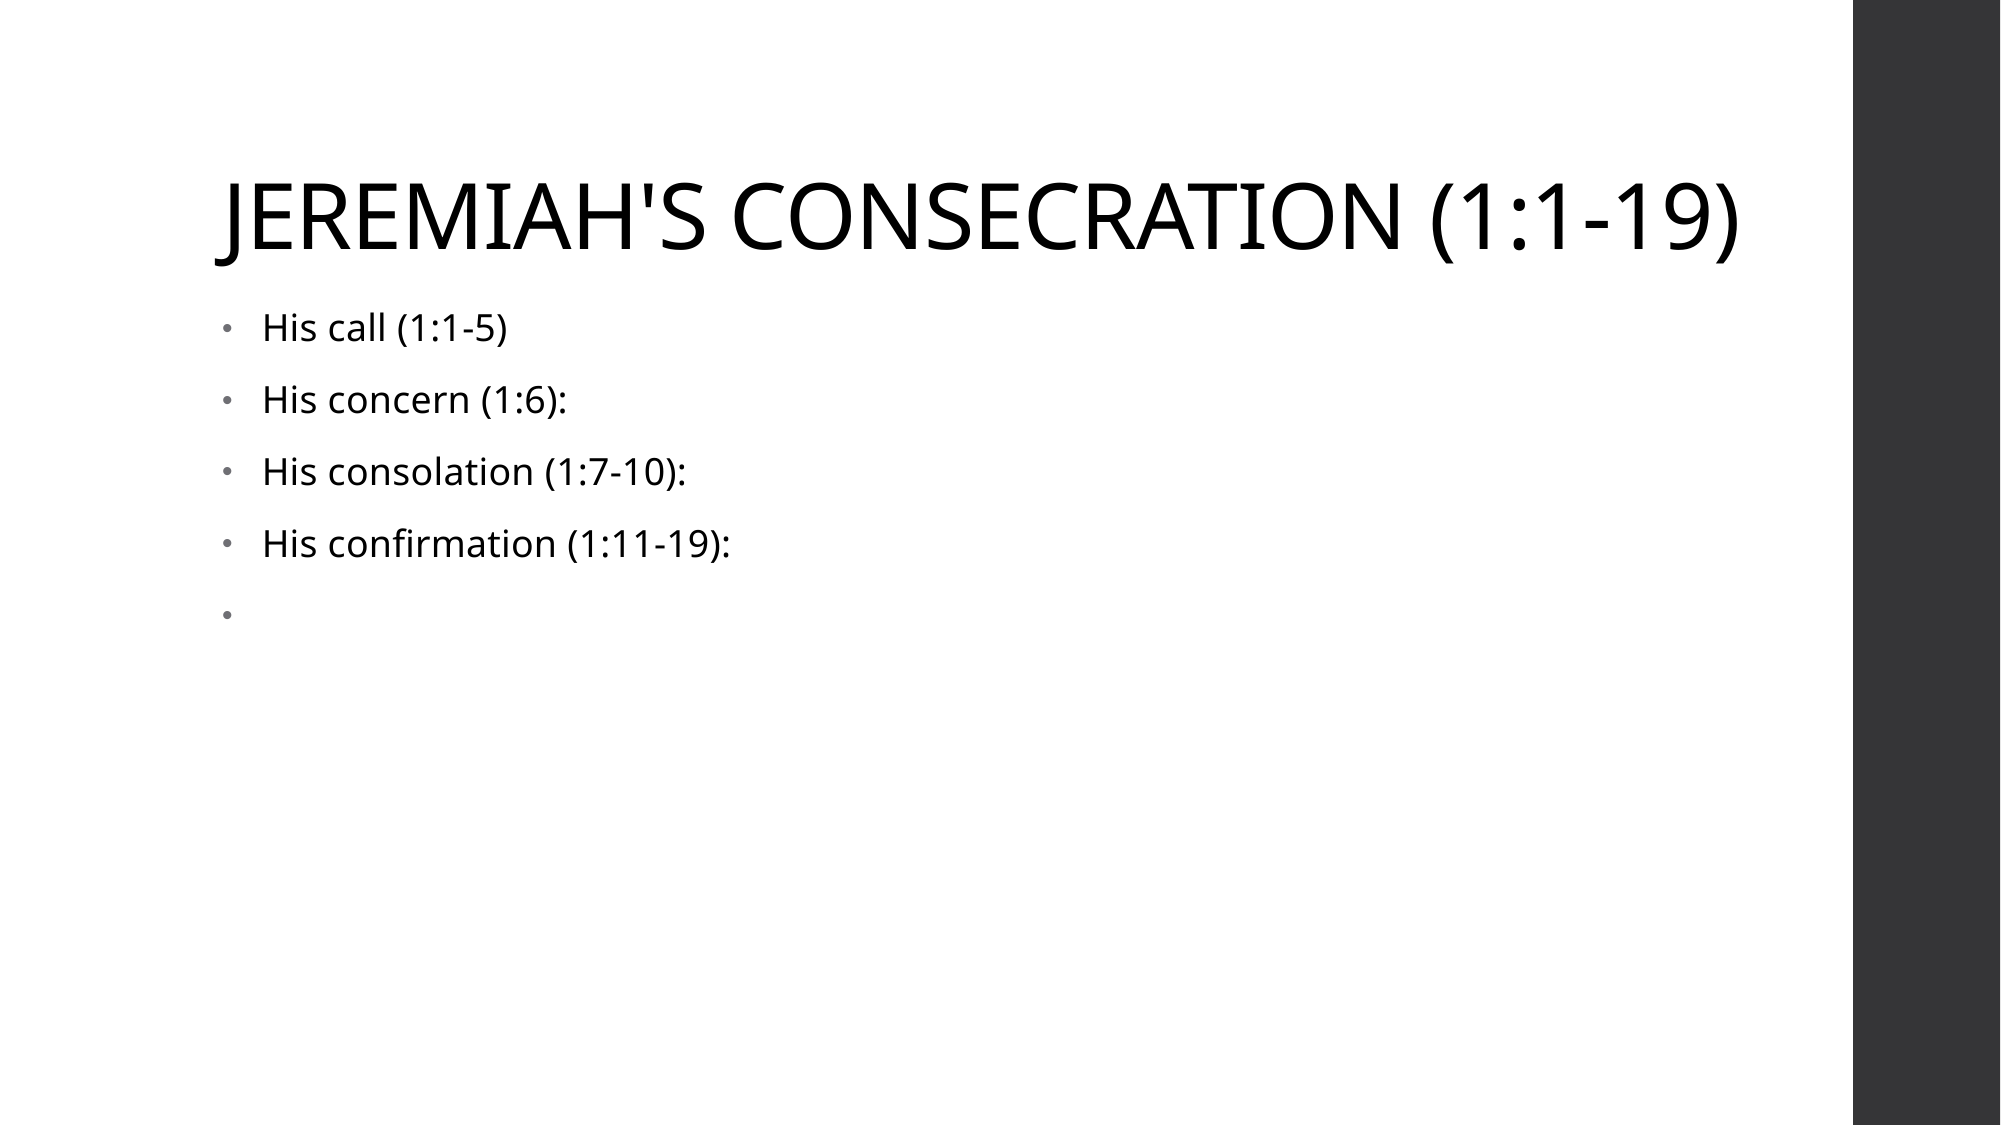

# JEREMIAH'S CONSECRATION (1:1-19)
 His call (1:1-5)
 His concern (1:6):
 His consolation (1:7-10):
 His confirmation (1:11-19):